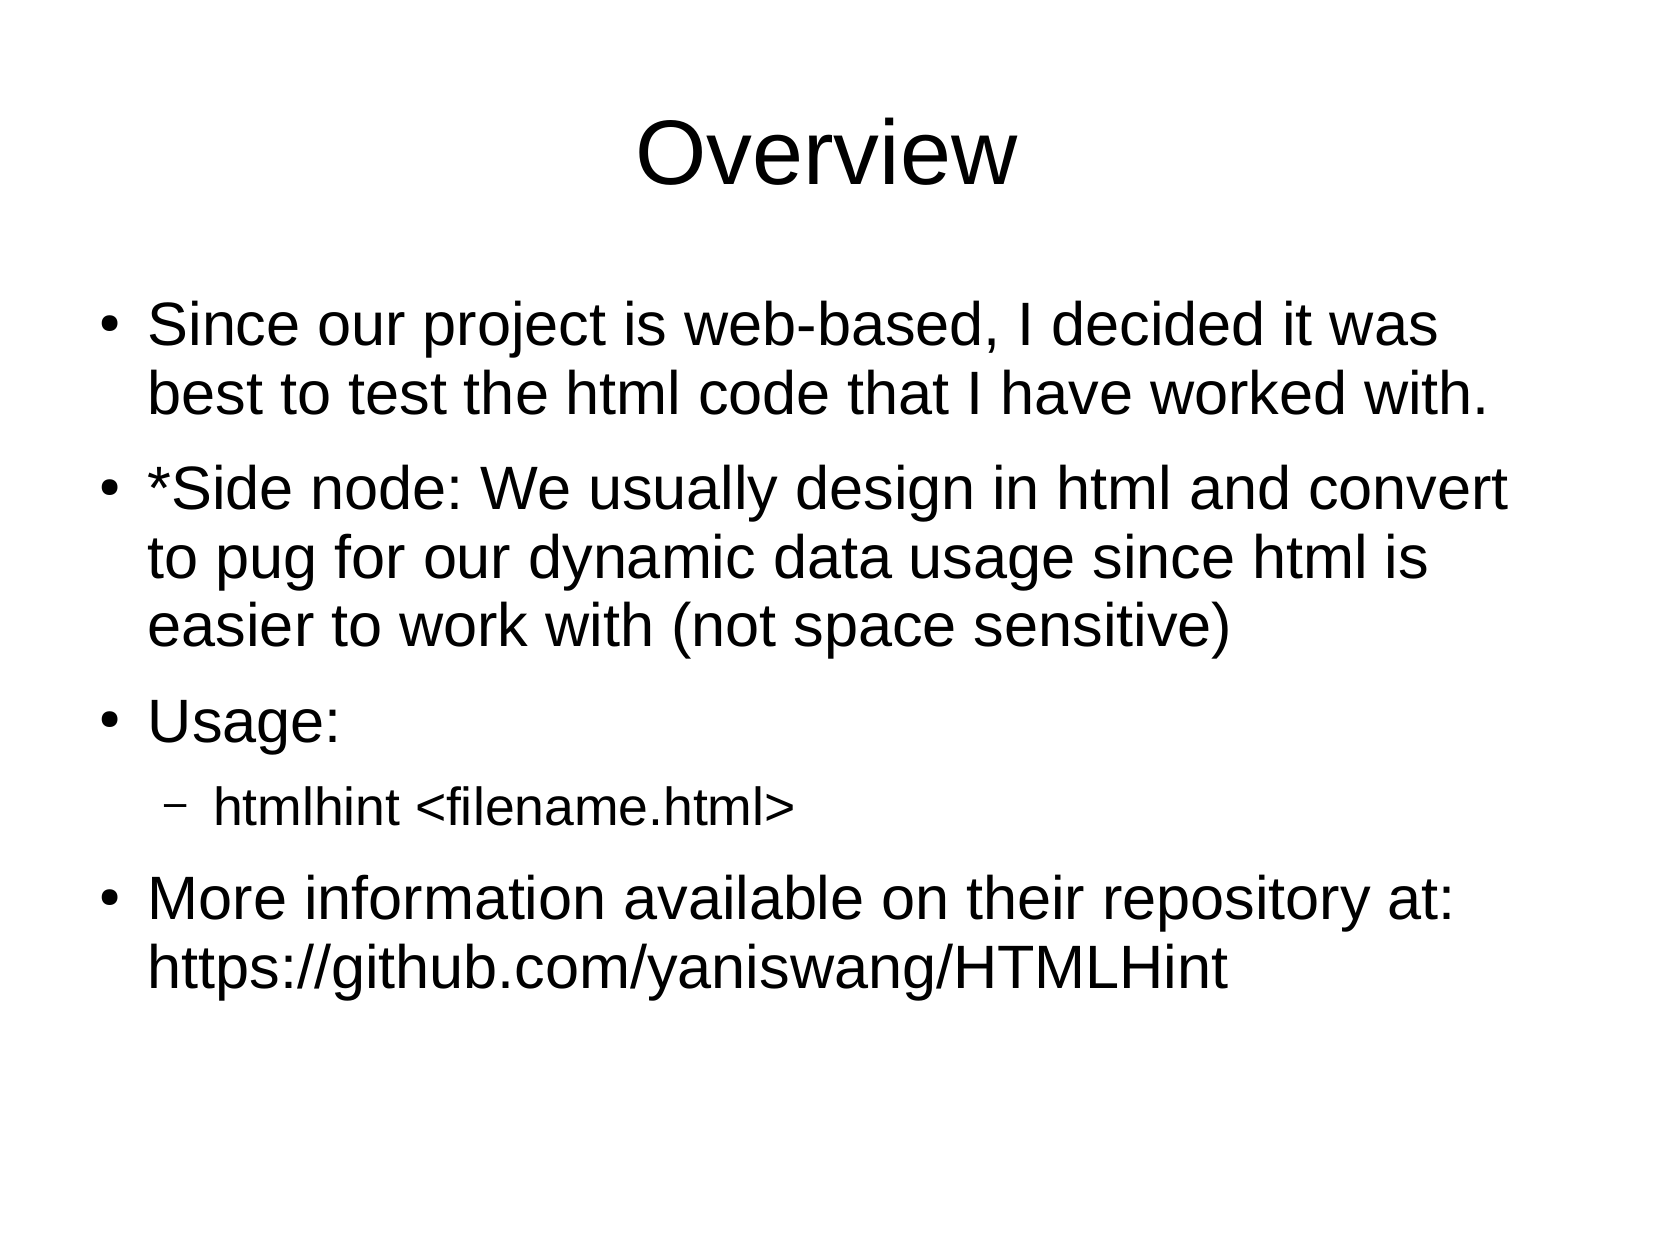

# Overview
Since our project is web-based, I decided it was best to test the html code that I have worked with.
*Side node: We usually design in html and convert to pug for our dynamic data usage since html is easier to work with (not space sensitive)
Usage:
htmlhint <filename.html>
More information available on their repository at: https://github.com/yaniswang/HTMLHint